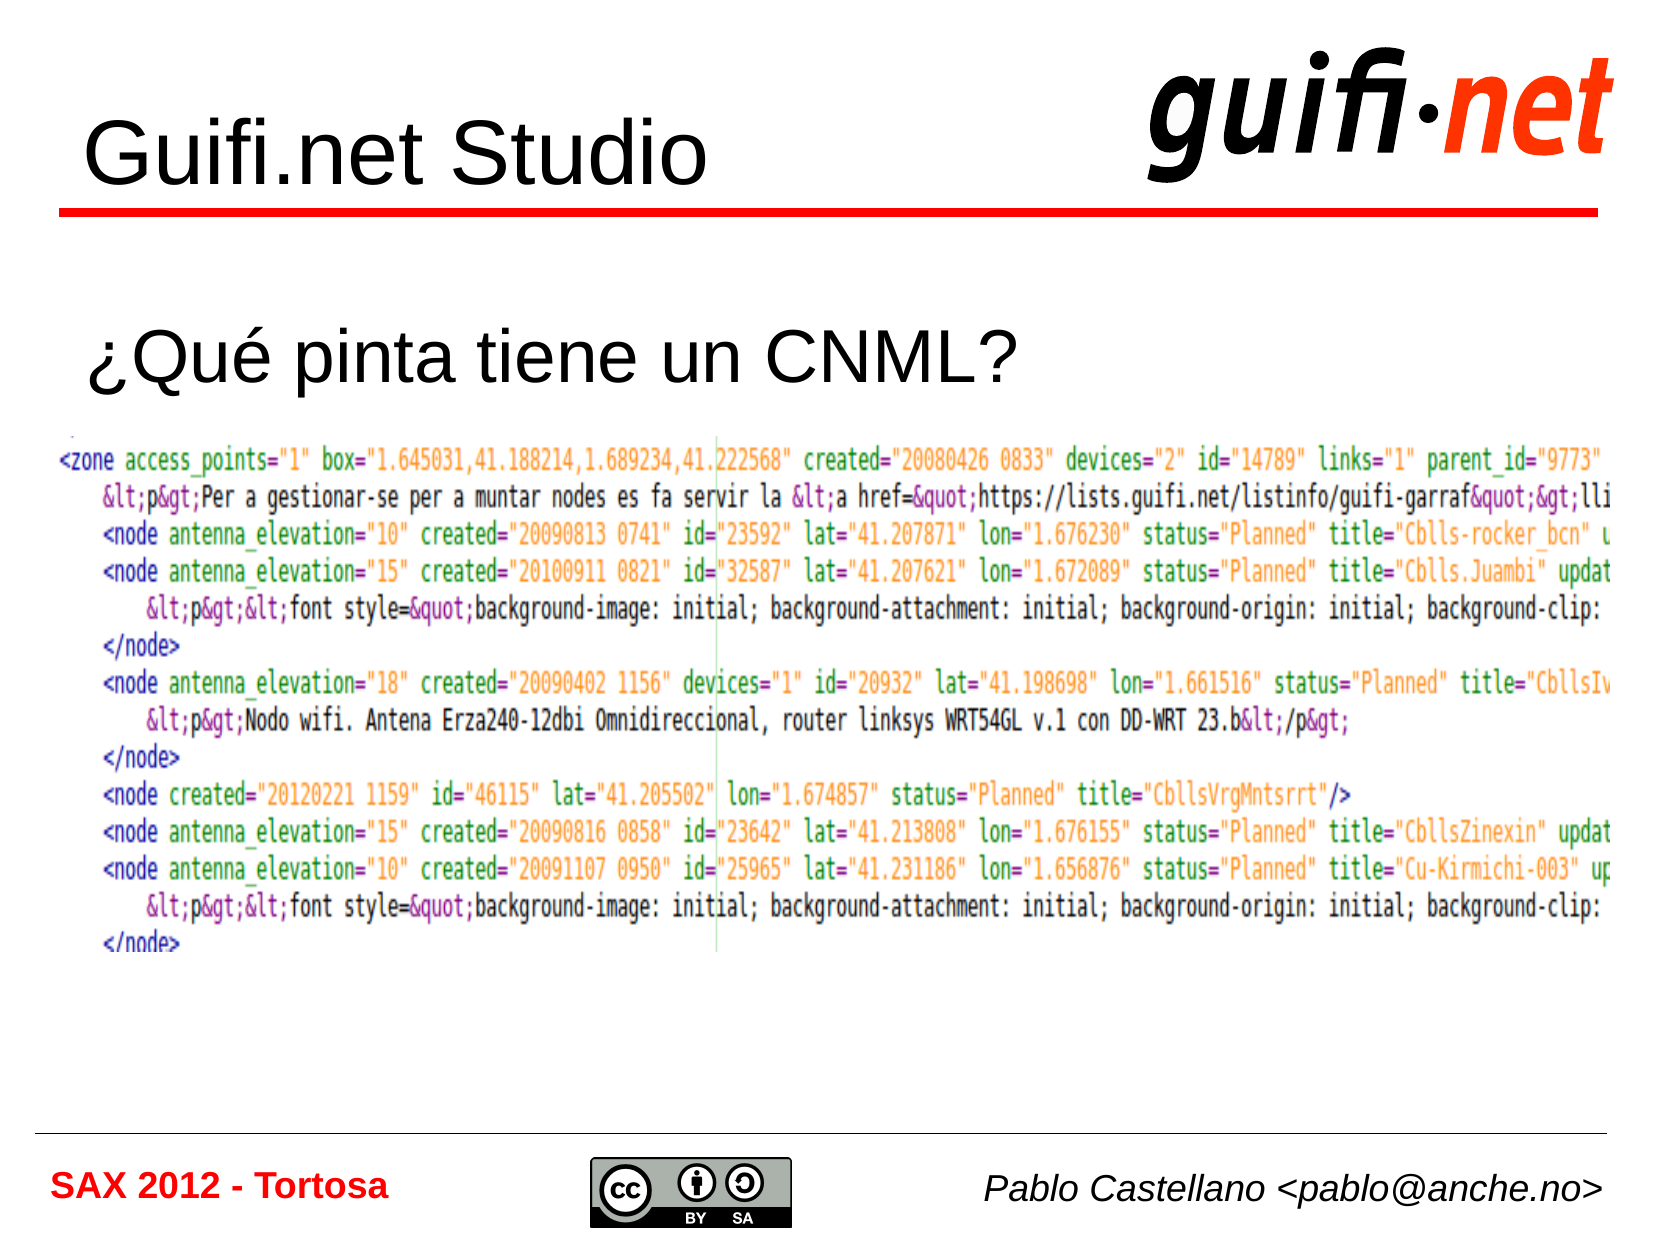

# Guifi.net Studio
¿Qué pinta tiene un CNML?
SAX 2012 - Tortosa
Pablo Castellano <pablo@anche.no>